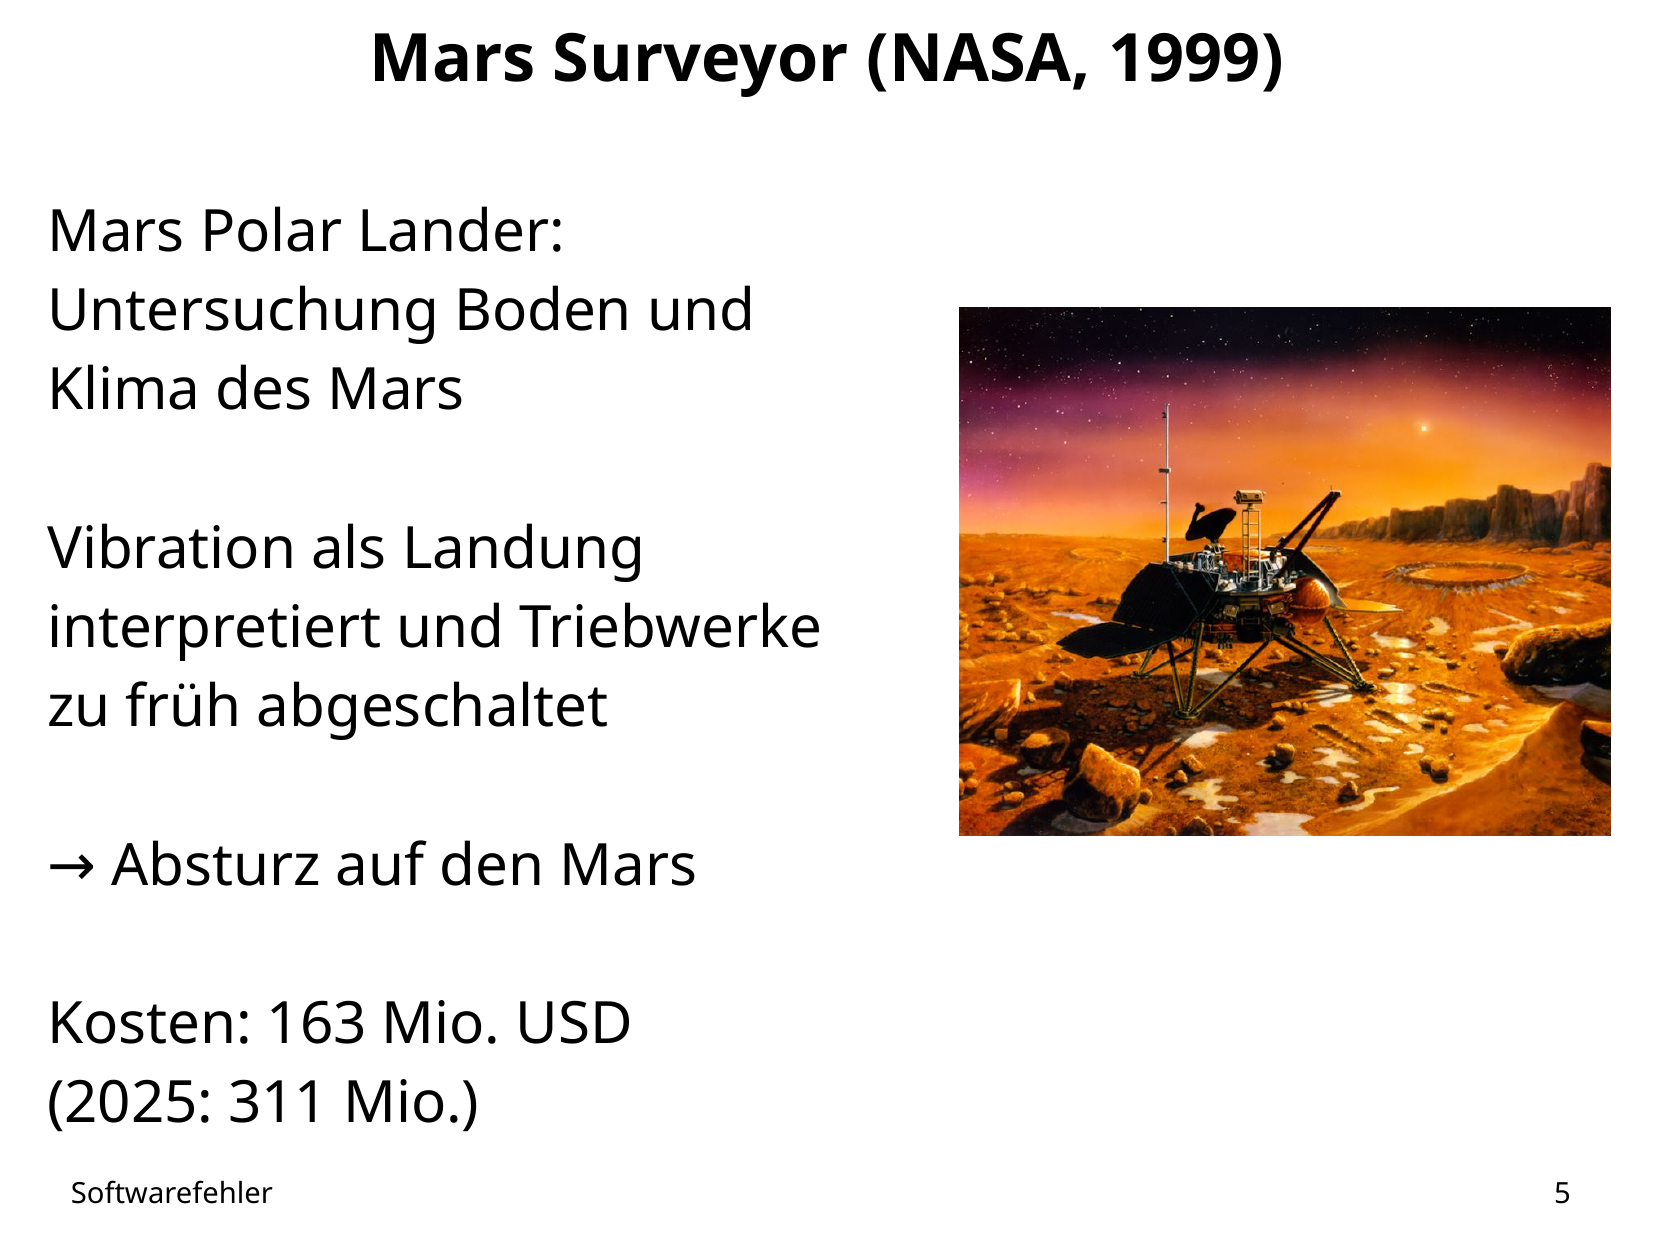

# Mars Surveyor (NASA, 1999)
Mars Polar Lander:
Untersuchung Boden und
Klima des Mars
Vibration als Landung interpretiert und Triebwerke
zu früh abgeschaltet
→ Absturz auf den Mars
Kosten: 163 Mio. USD
(2025: 311 Mio.)
Softwarefehler
5